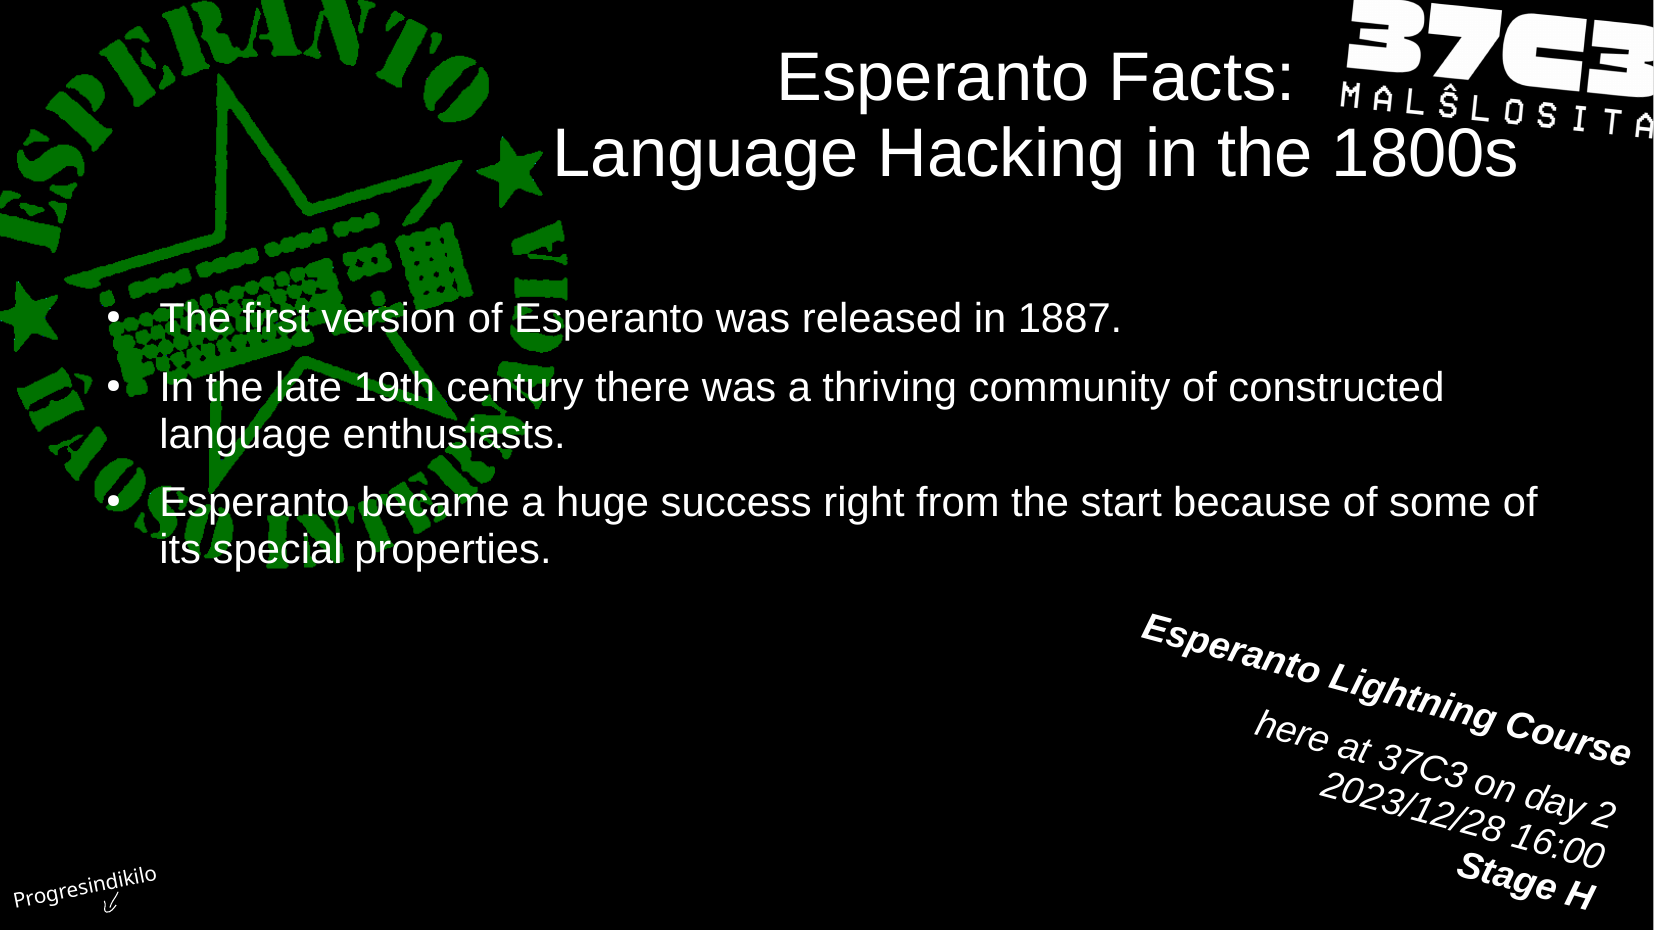

# Esperanto Facts: Language Hacking in the 1800s
The first version of Esperanto was released in 1887.
In the late 19th century there was a thriving community of constructed language enthusiasts.
Esperanto became a huge success right from the start because of some of its special properties.
Esperanto Lightning Course
here at 37C3 on day 2
2023/12/28 16:00
Stage H